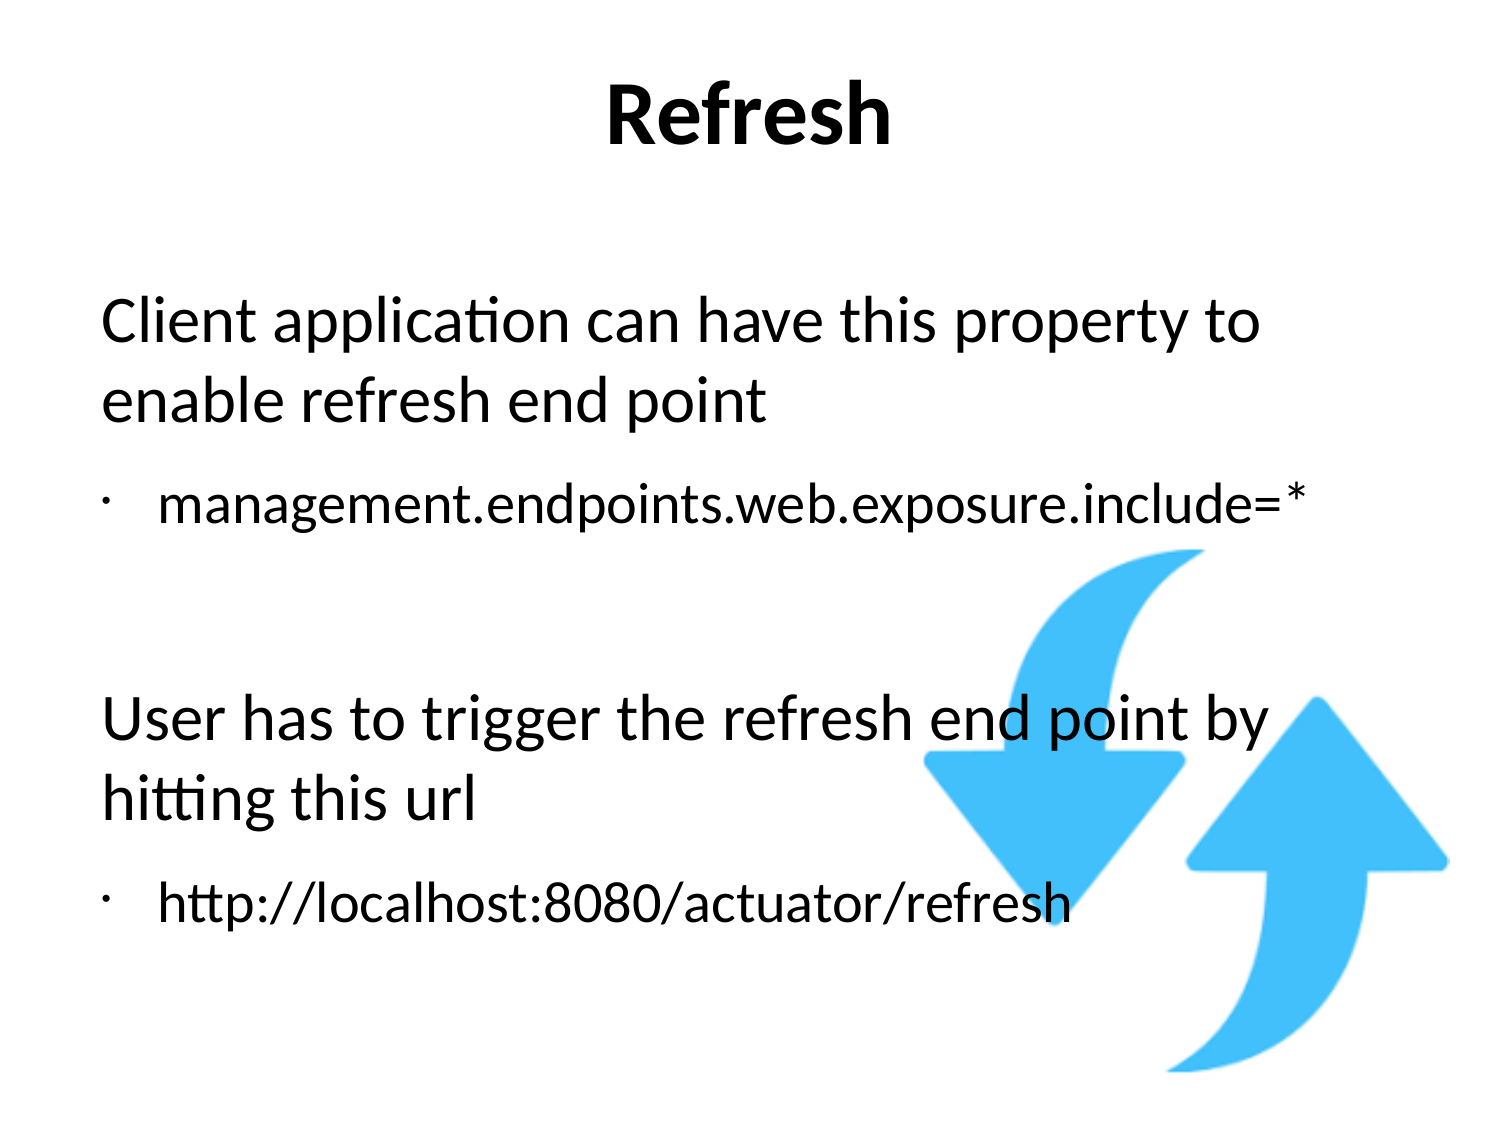

# Refresh
Client application can have this property to enable refresh end point
management.endpoints.web.exposure.include=*
User has to trigger the refresh end point by hitting this url
http://localhost:8080/actuator/refresh